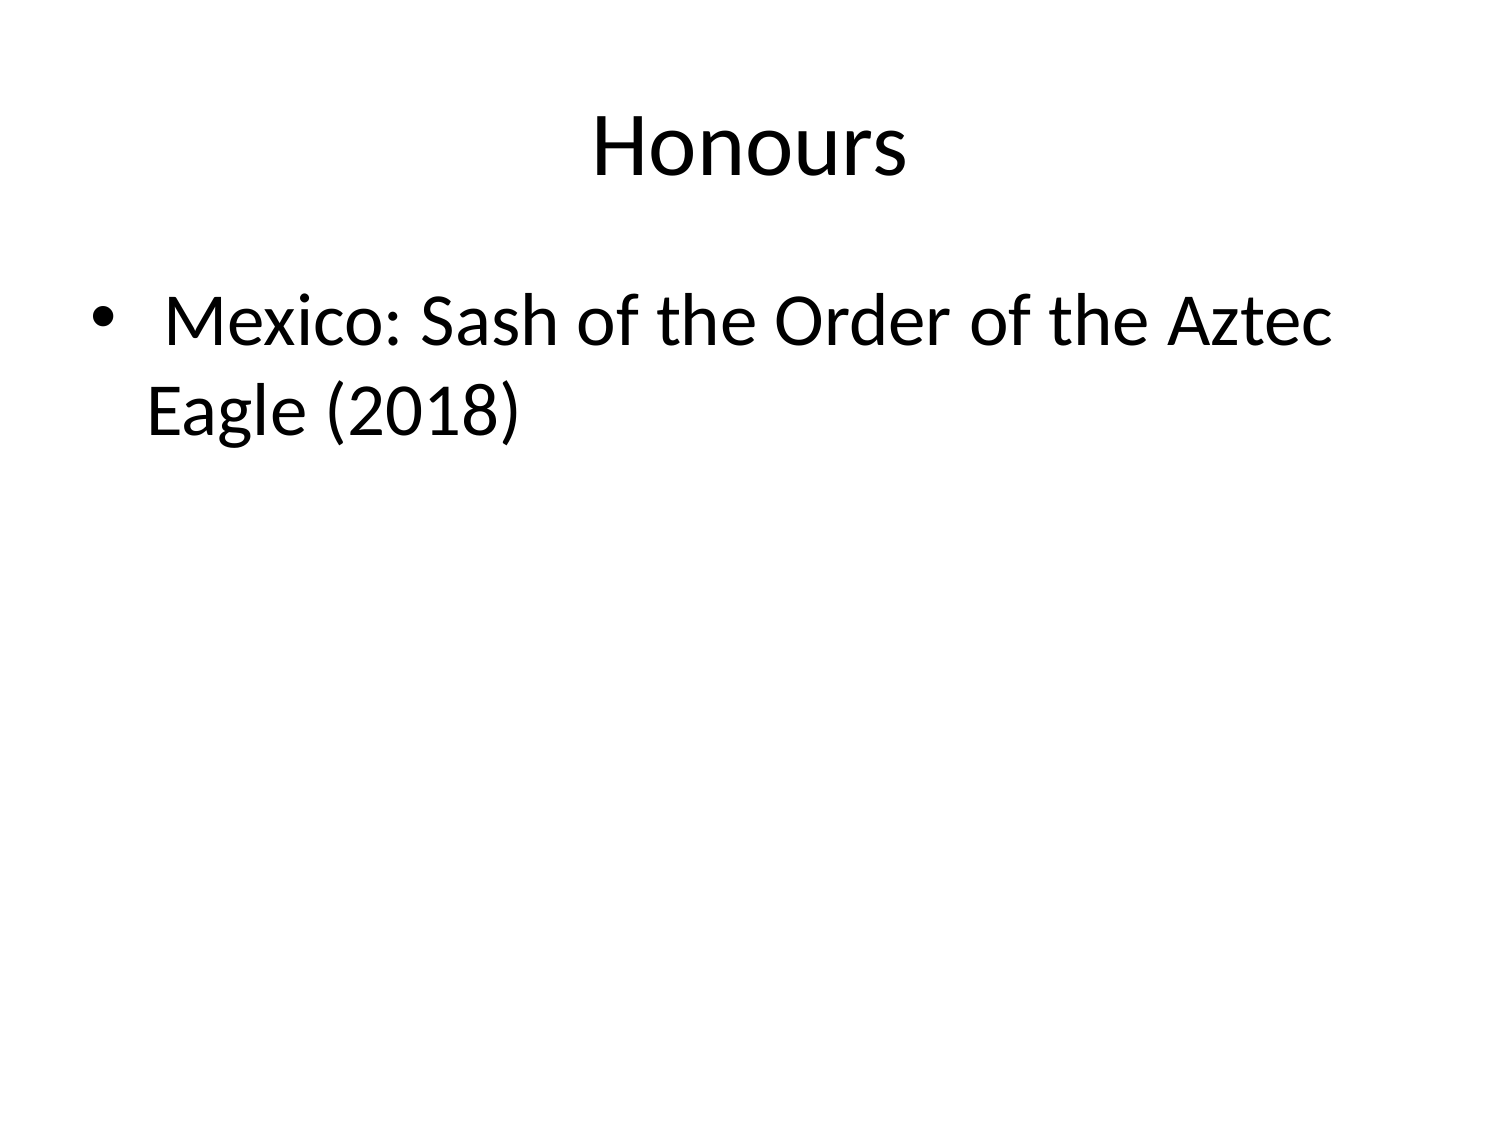

# Honours
 Mexico: Sash of the Order of the Aztec Eagle (2018)